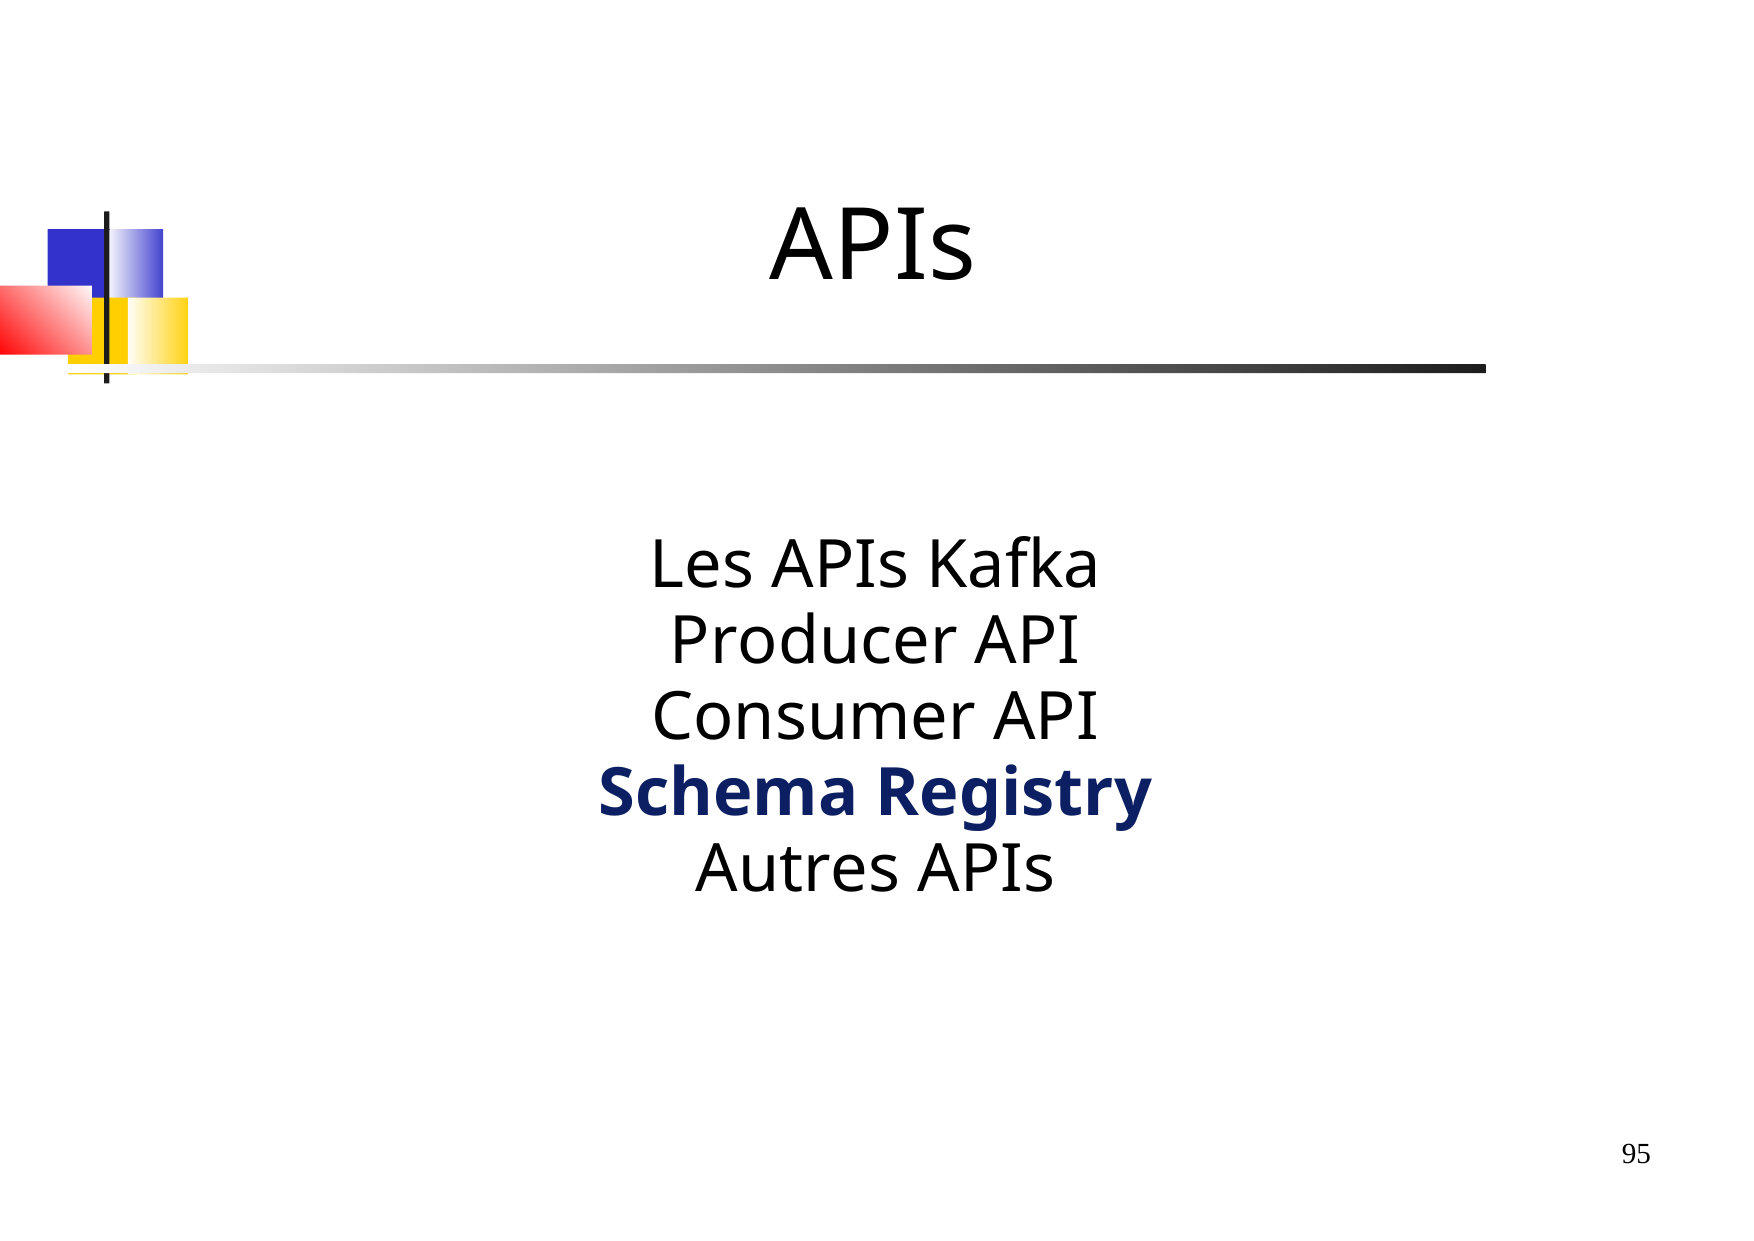

# APIs
Les APIs Kafka
Producer API
Consumer API
Schema Registry
Autres APIs